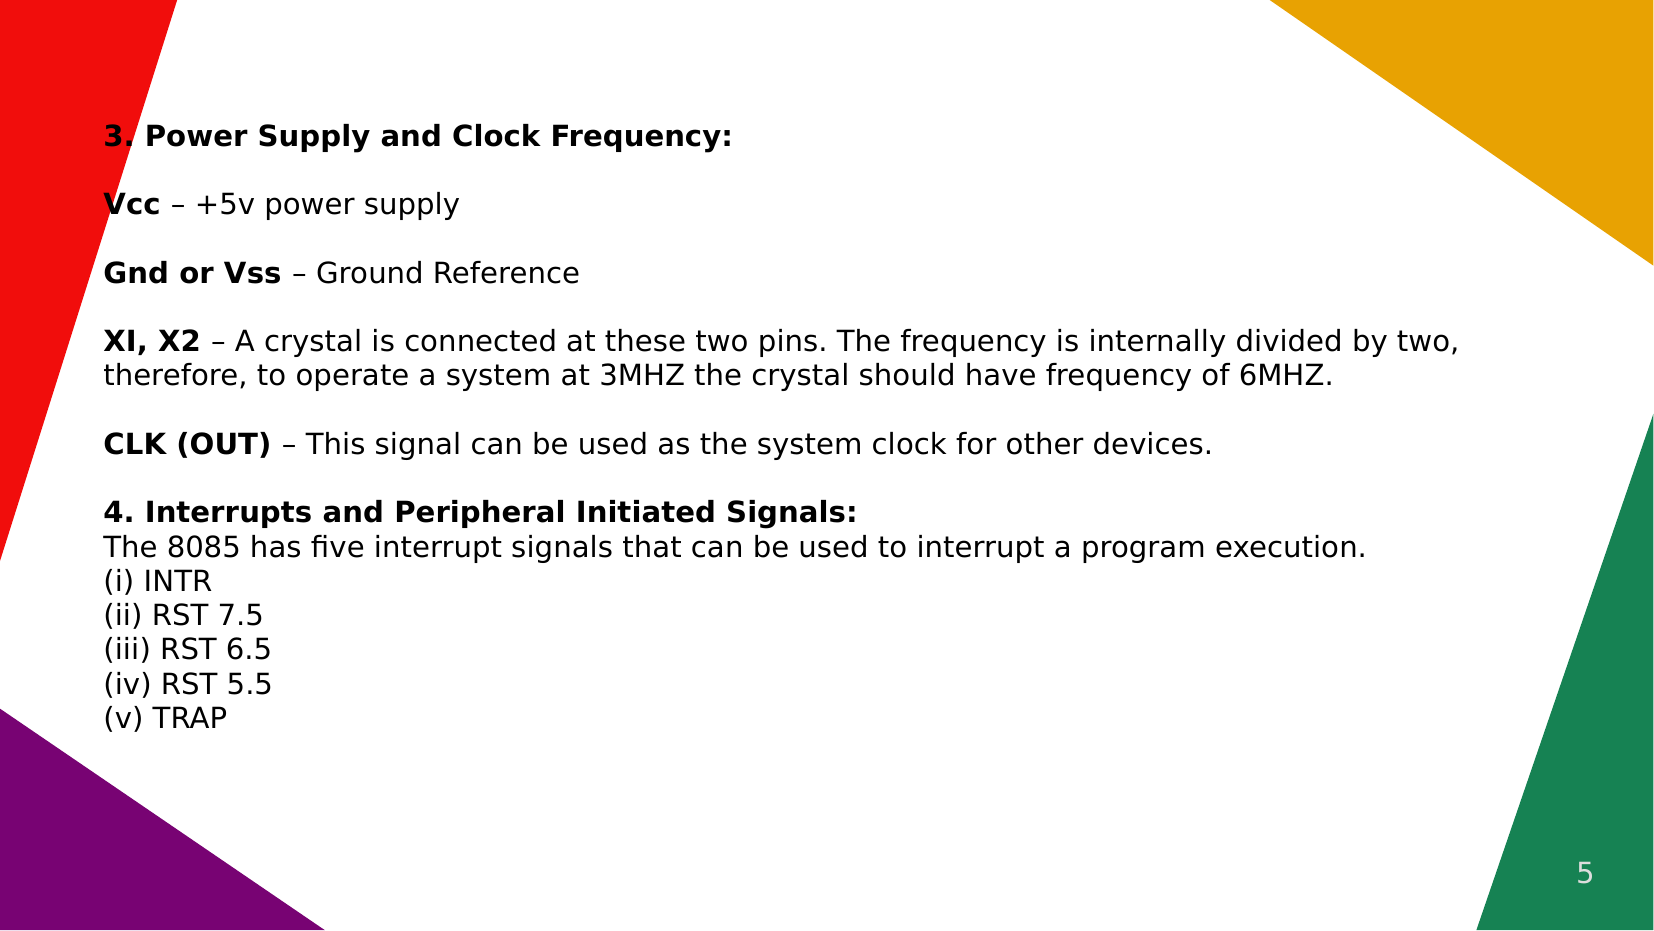

3. Power Supply and Clock Frequency:
Vcc – +5v power supply
Gnd or Vss – Ground Reference
XI, X2 – A crystal is connected at these two pins. The frequency is internally divided by two, therefore, to operate a system at 3MHZ the crystal should have frequency of 6MHZ.
CLK (OUT) – This signal can be used as the system clock for other devices.
4. Interrupts and Peripheral Initiated Signals:
The 8085 has five interrupt signals that can be used to interrupt a program execution.
(i) INTR
(ii) RST 7.5
(iii) RST 6.5
(iv) RST 5.5
(v) TRAP
5